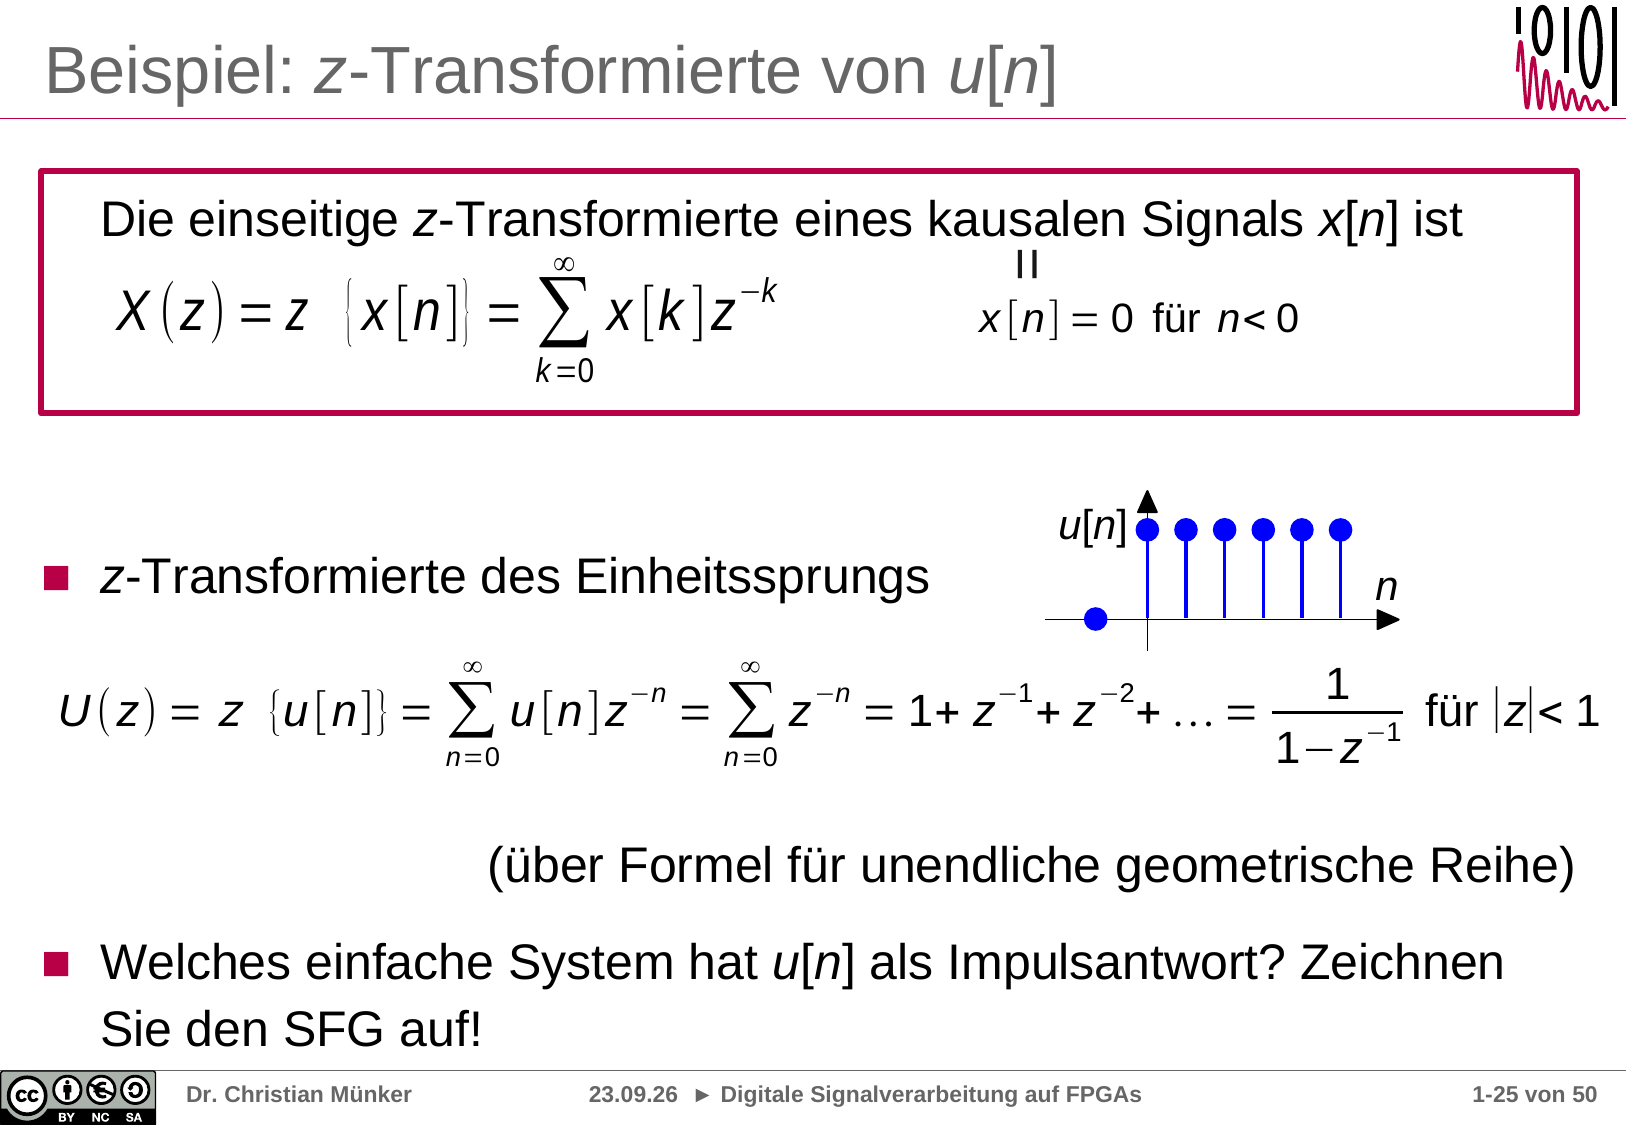

Beispiel: z-Transformierte von u[n]
 Die einseitige z-Transformierte eines kausalen Signals x[n] ist
=
u[n]
n
# z-Transformierte des Einheitssprungs
 		(über Formel für unendliche geometrische Reihe)
Welches einfache System hat u[n] als Impulsantwort? Zeichnen Sie den SFG auf!